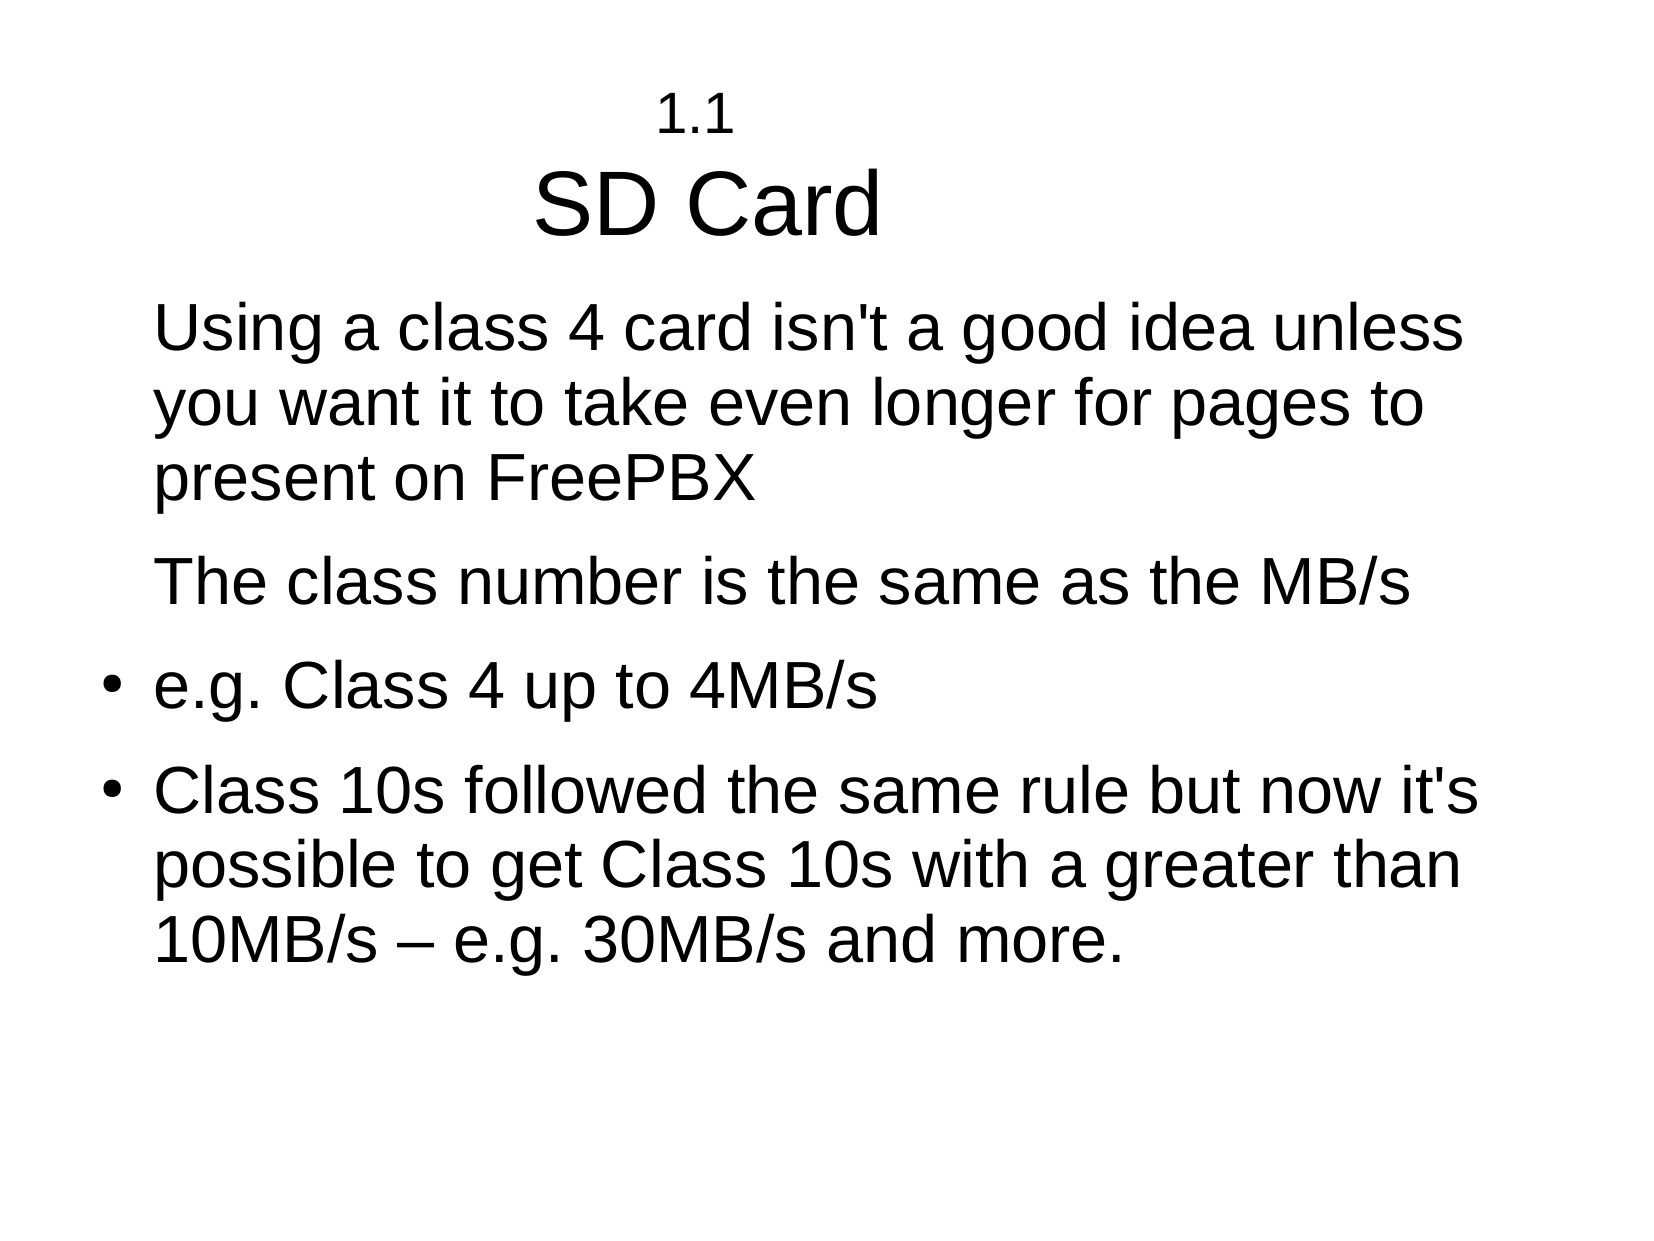

# 1.1 SD Card
Using a class 4 card isn't a good idea unless you want it to take even longer for pages to present on FreePBX
The class number is the same as the MB/s
e.g. Class 4 up to 4MB/s
Class 10s followed the same rule but now it's possible to get Class 10s with a greater than 10MB/s – e.g. 30MB/s and more.